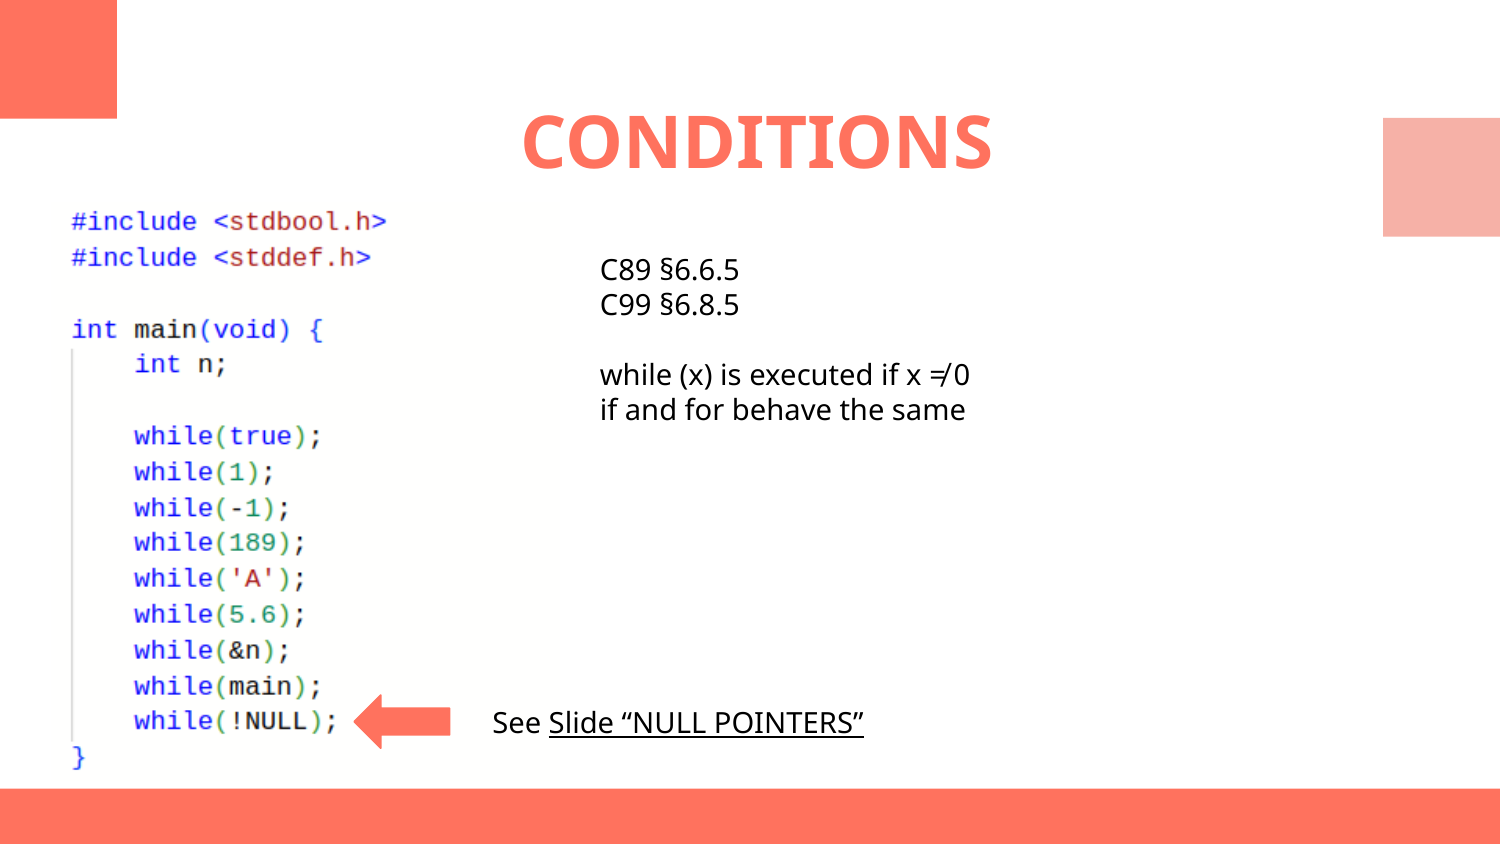

# CONDITIONS
C89 §6.6.5
C99 §6.8.5
while (x) is executed if x ≠ 0
if and for behave the same
See Slide “NULL POINTERS”